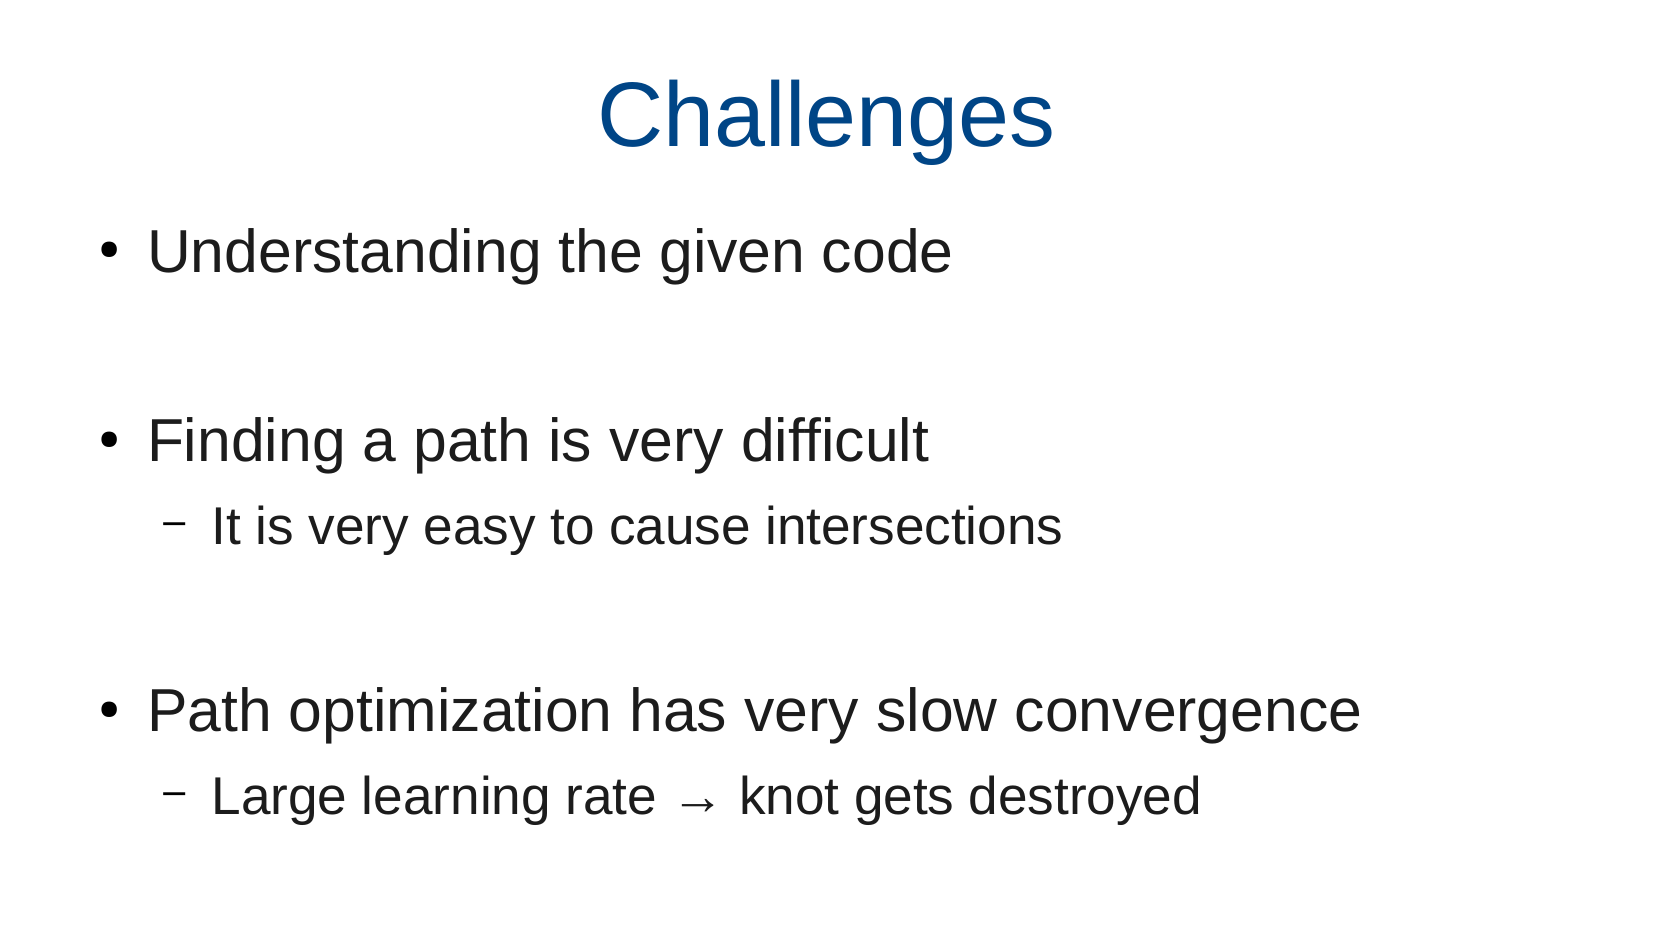

# Challenges
Understanding the given code
Finding a path is very difficult
It is very easy to cause intersections
Path optimization has very slow convergence
Large learning rate → knot gets destroyed